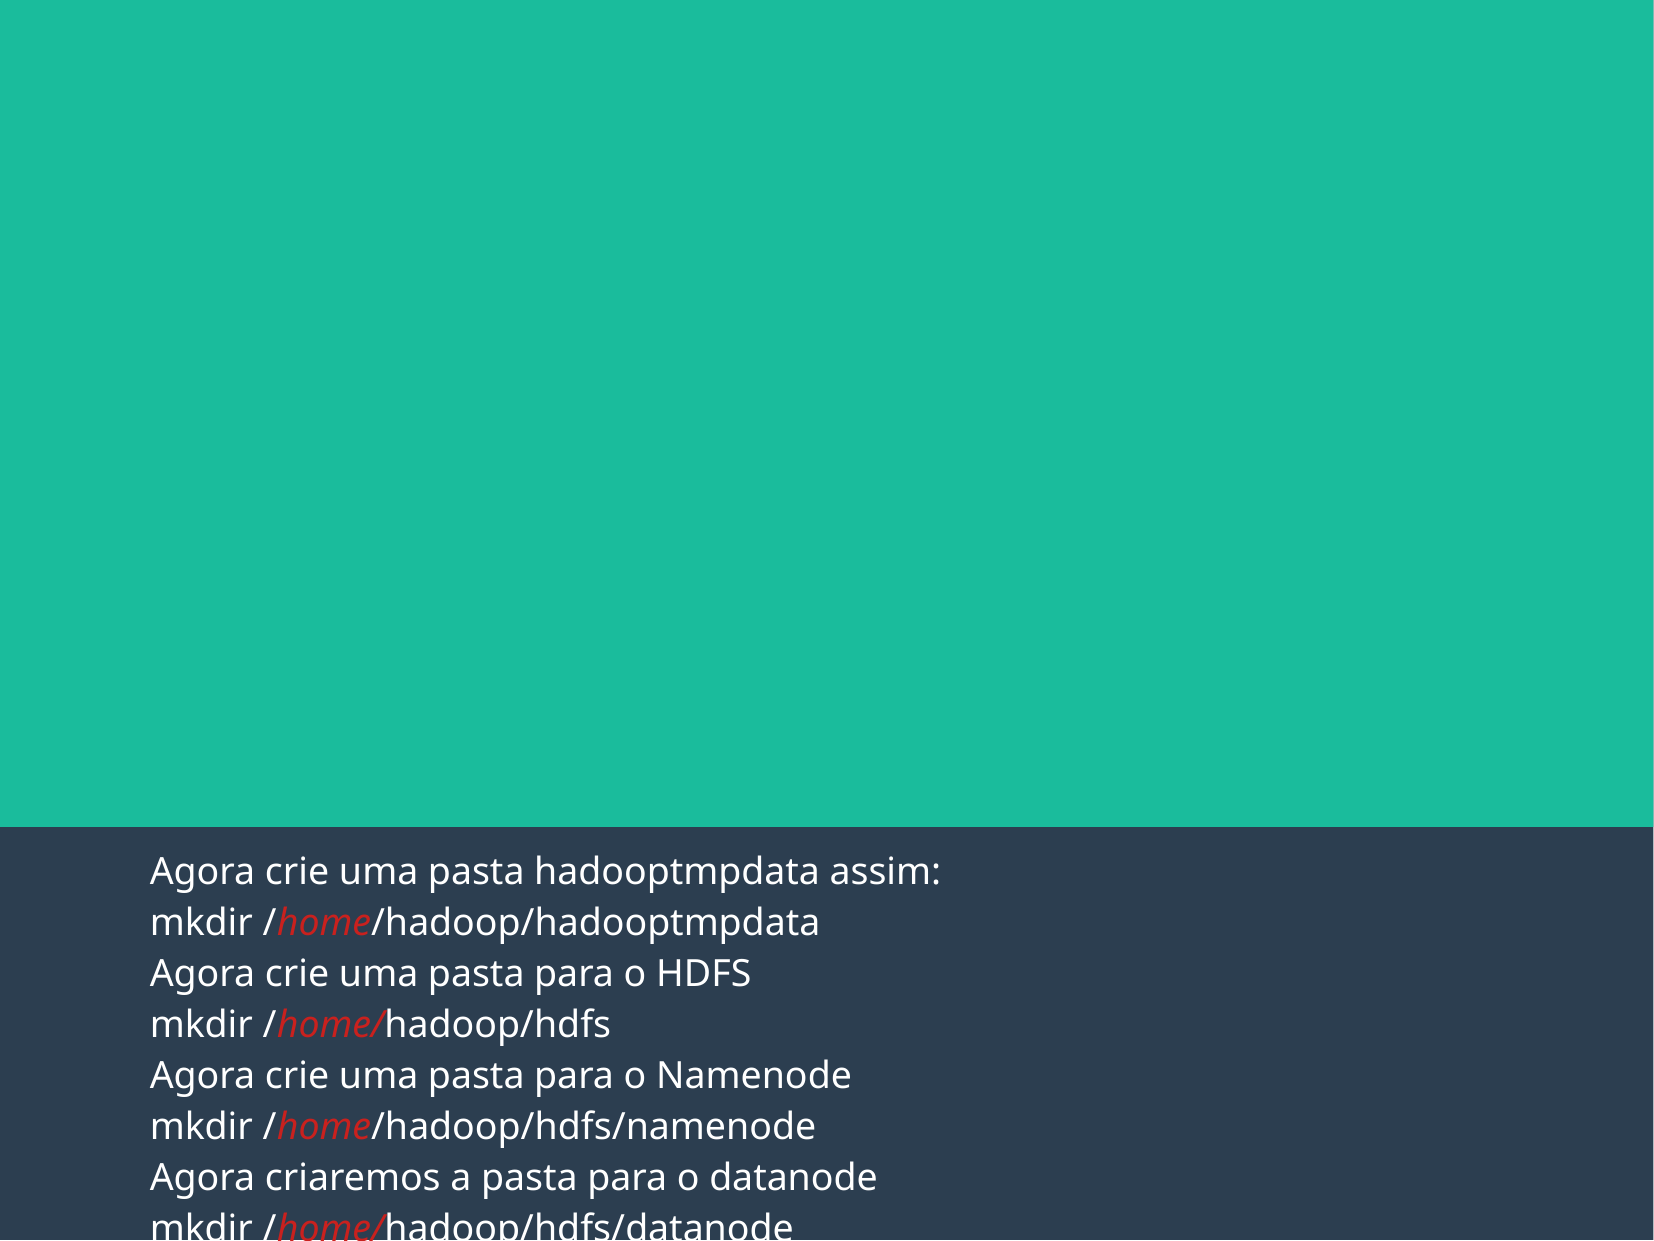

Agora crie uma pasta hadooptmpdata assim:
mkdir /home/hadoop/hadooptmpdata
Agora crie uma pasta para o HDFS
mkdir /home/hadoop/hdfs
Agora crie uma pasta para o Namenode
mkdir /home/hadoop/hdfs/namenode
Agora criaremos a pasta para o datanode
mkdir /home/hadoop/hdfs/datanode